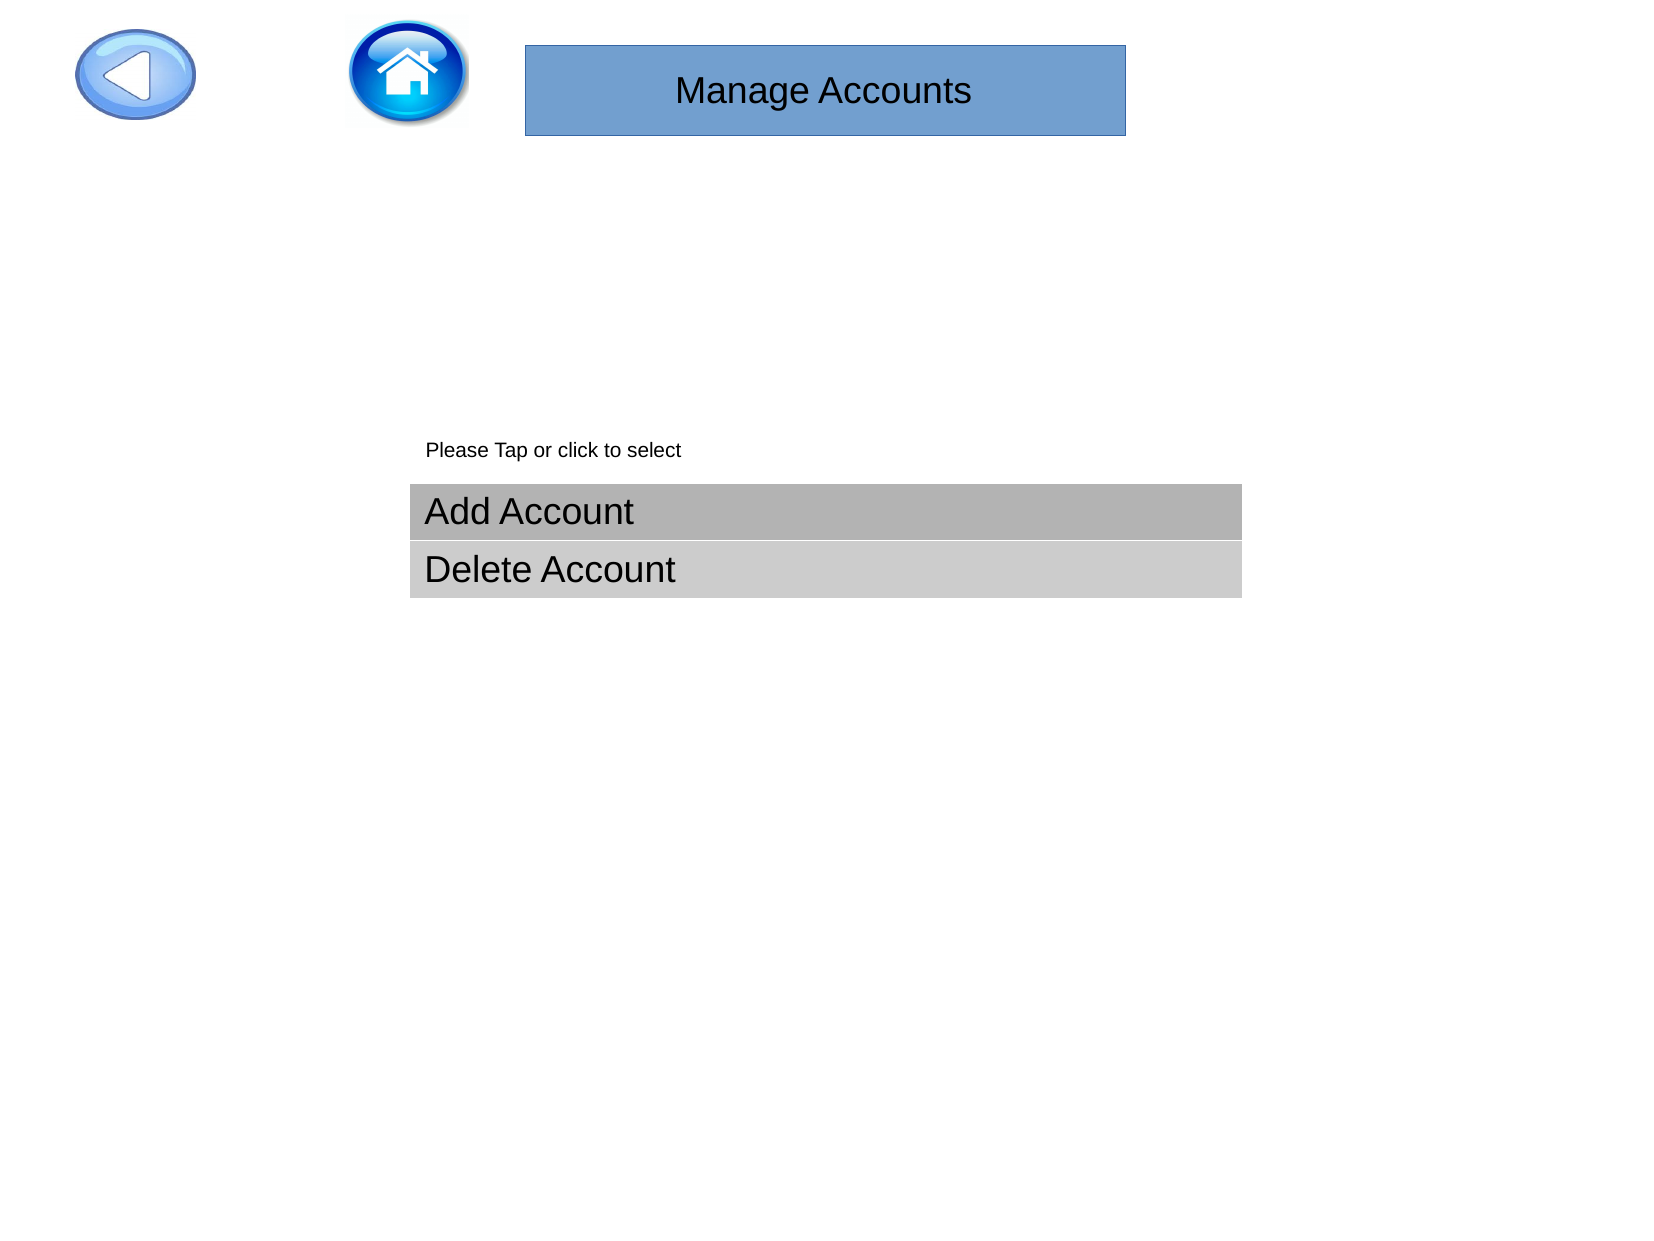

Manage Accounts
Please Tap or click to select
| Add Account |
| --- |
| Delete Account |